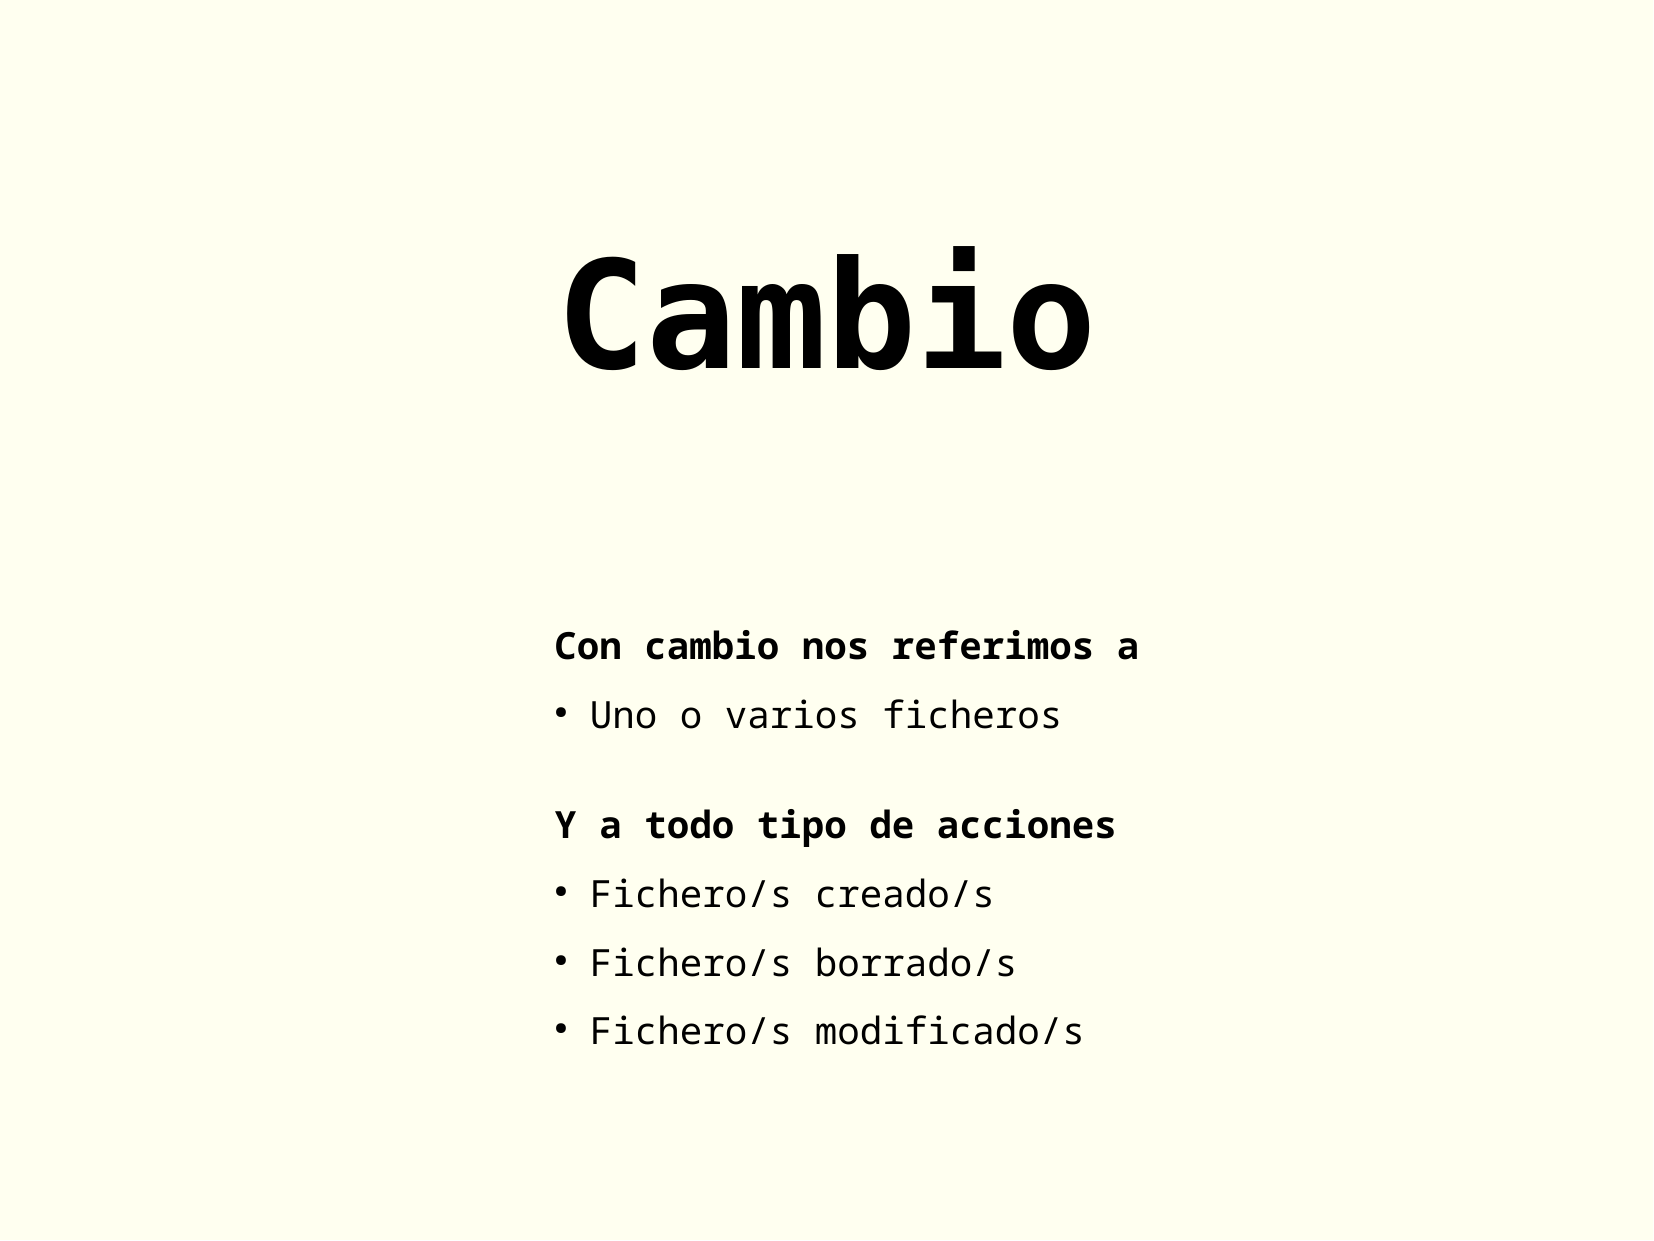

# Cambio
Con cambio nos referimos a
Uno o varios ficheros
Y a todo tipo de acciones
Fichero/s creado/s
Fichero/s borrado/s
Fichero/s modificado/s